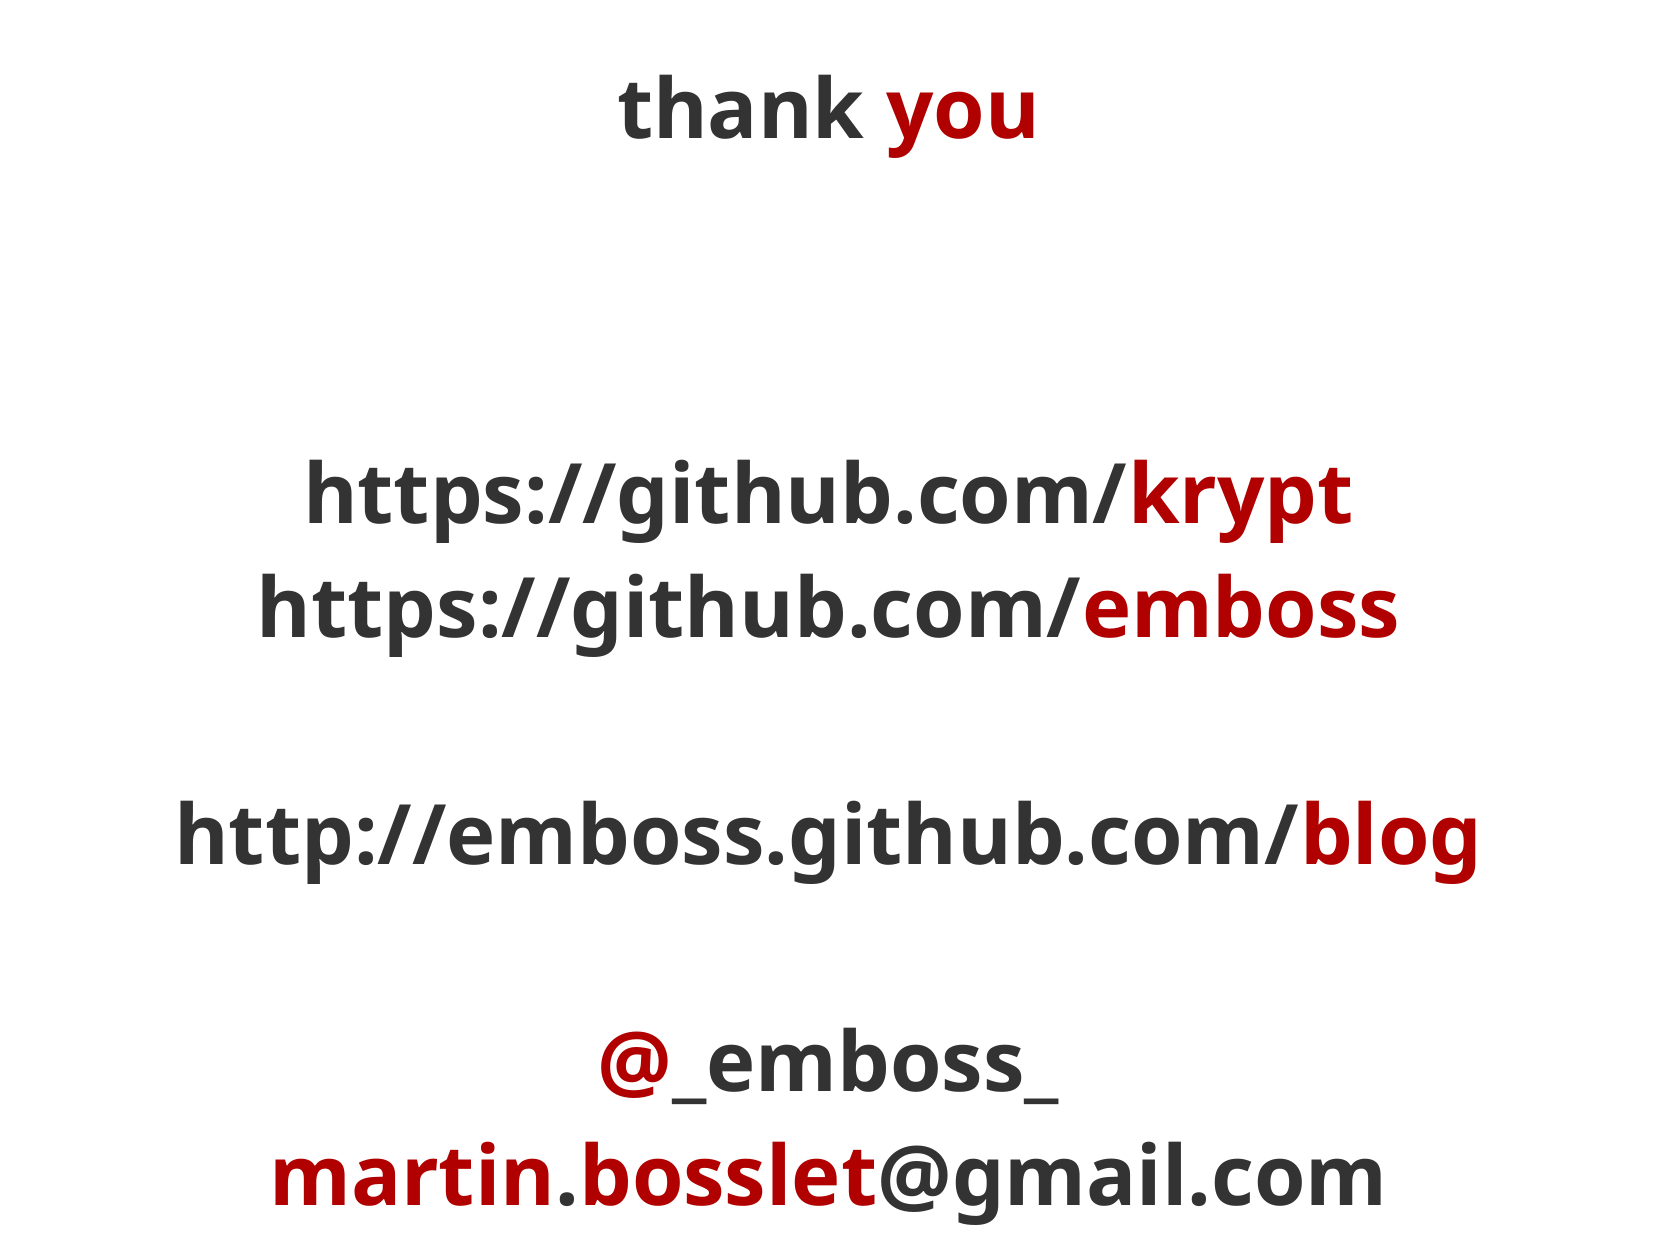

#
thank you
https://github.com/krypt
https://github.com/emboss
http://emboss.github.com/blog
@_emboss_
martin.bosslet@gmail.com